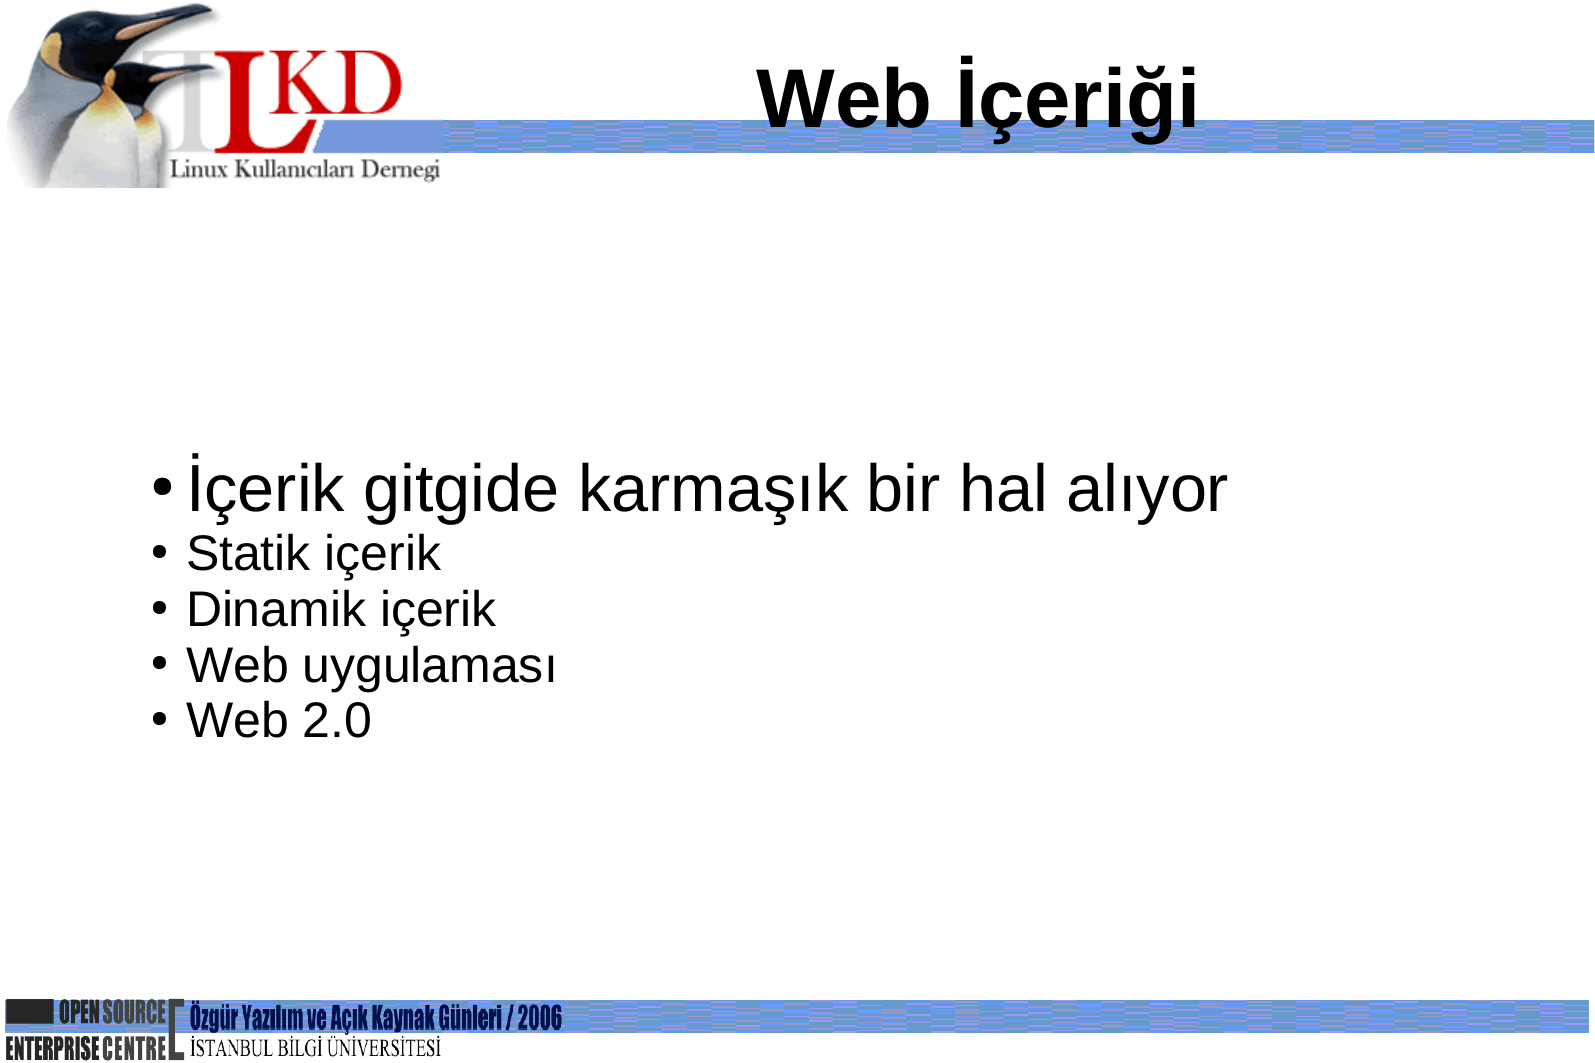

# Web İçeriği
İçerik gitgide karmaşık bir hal alıyor
Statik içerik
Dinamik içerik
Web uygulaması
Web 2.0